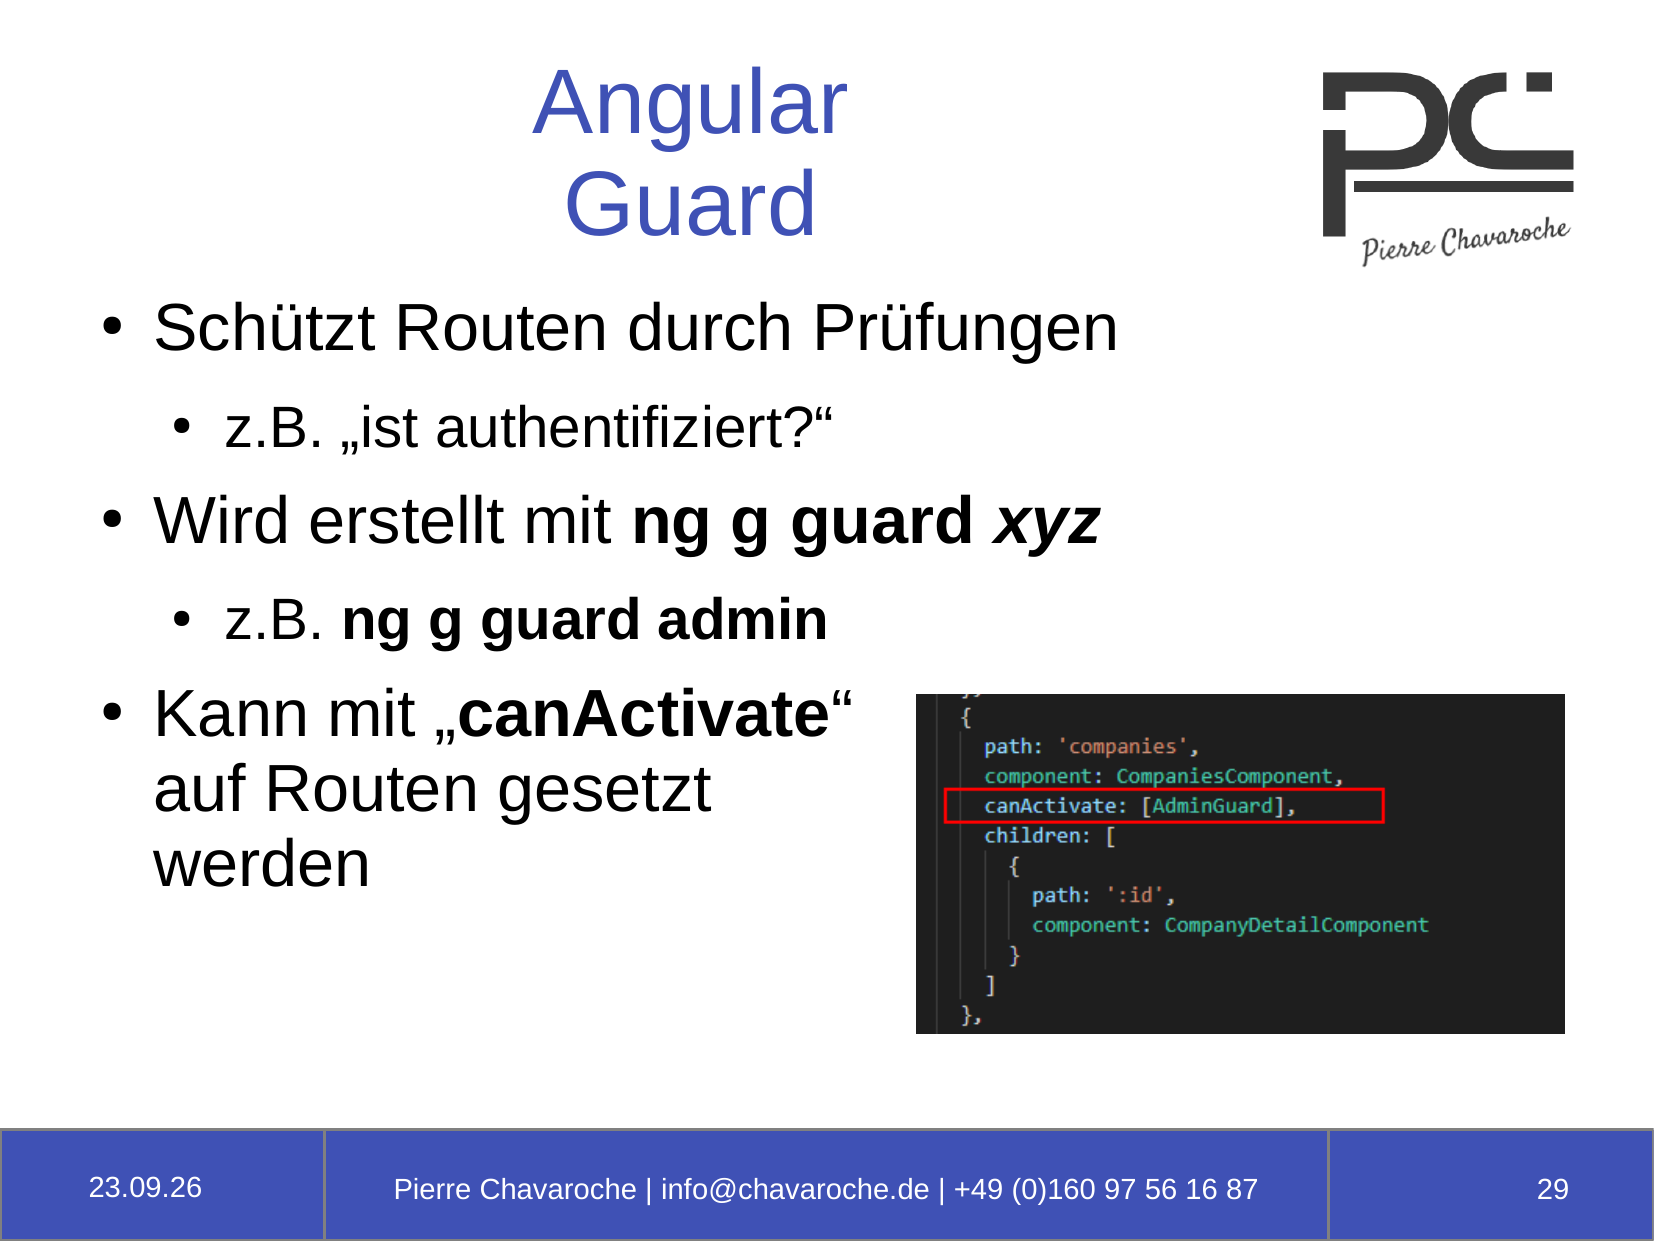

# Angular Guard
Schützt Routen durch Prüfungen
z.B. „ist authentifiziert?“
Wird erstellt mit ng g guard xyz
z.B. ng g guard admin
Kann mit „canActivate“
auf Routen gesetzt
werden
Pierre Chavaroche | info@chavaroche.de | +49 (0)160 97 56 16 87
29